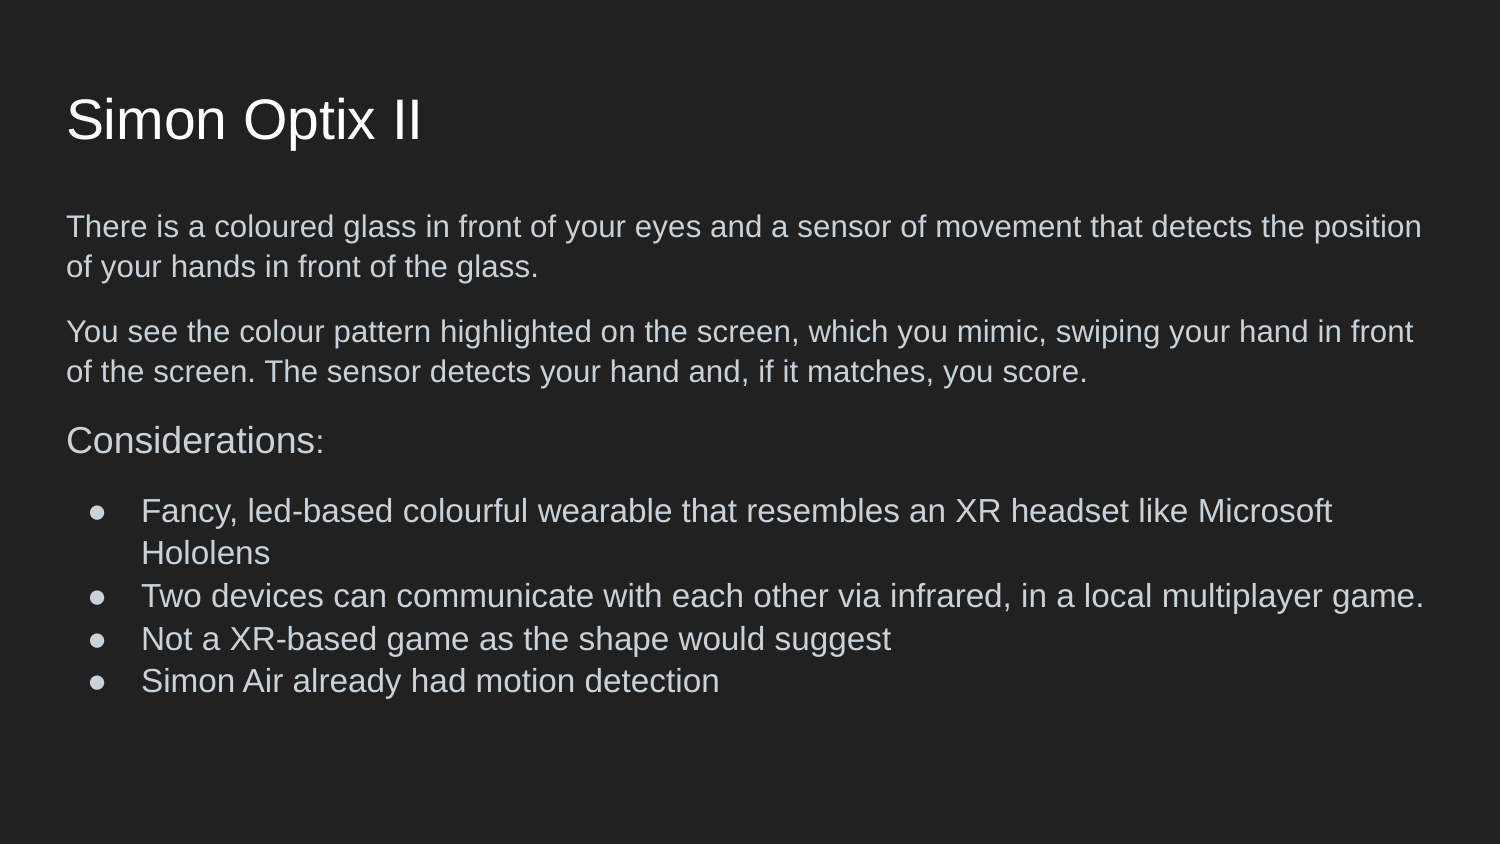

# Simon Optix II
There is a coloured glass in front of your eyes and a sensor of movement that detects the position of your hands in front of the glass.
You see the colour pattern highlighted on the screen, which you mimic, swiping your hand in front of the screen. The sensor detects your hand and, if it matches, you score.
Considerations:
Fancy, led-based colourful wearable that resembles an XR headset like Microsoft Hololens
Two devices can communicate with each other via infrared, in a local multiplayer game.
Not a XR-based game as the shape would suggest
Simon Air already had motion detection